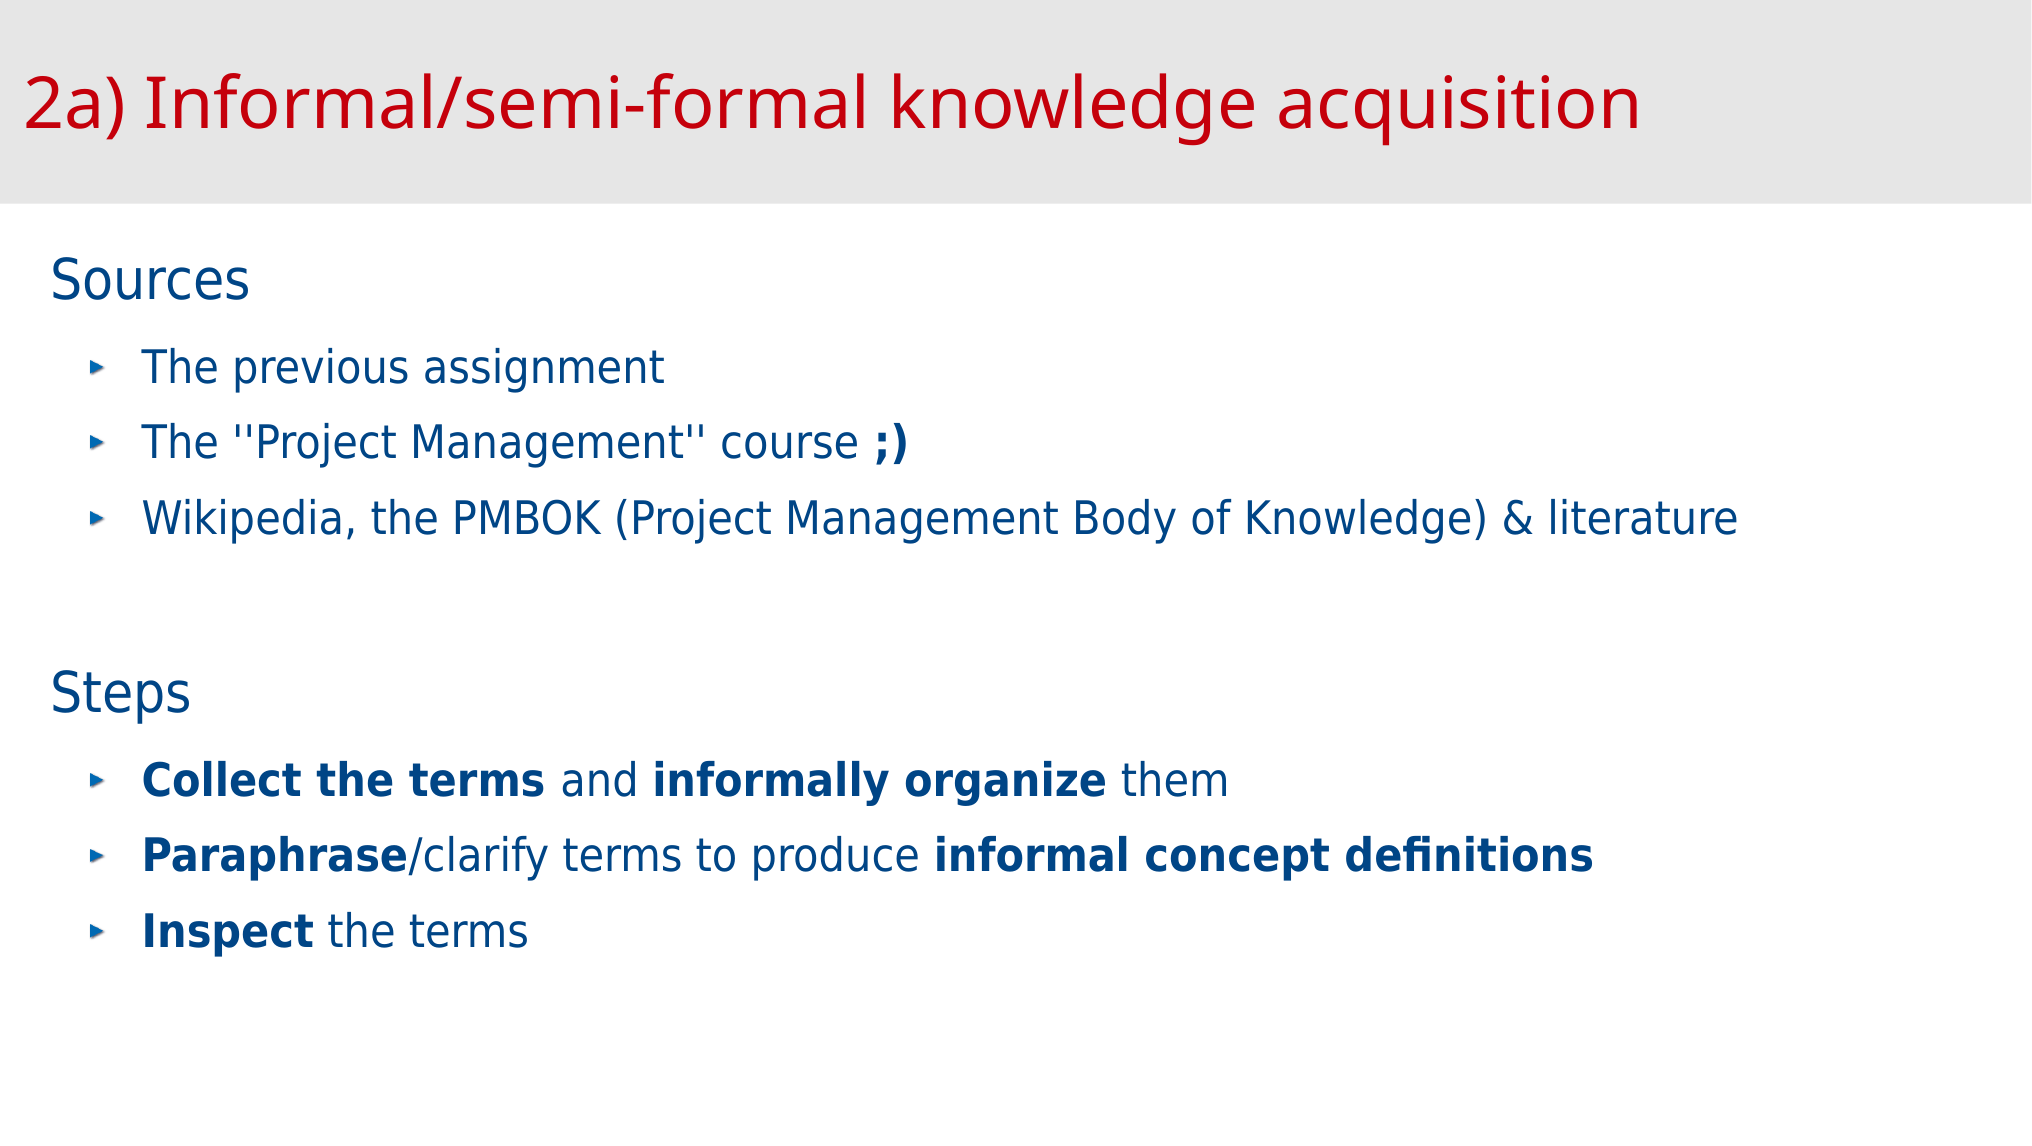

# 2a) Informal/semi-formal knowledge acquisition
Sources
The previous assignment
The ''Project Management'' course ;)
Wikipedia, the PMBOK (Project Management Body of Knowledge) & literature
Steps
Collect the terms and informally organize them
Paraphrase/clarify terms to produce informal concept definitions
Inspect the terms